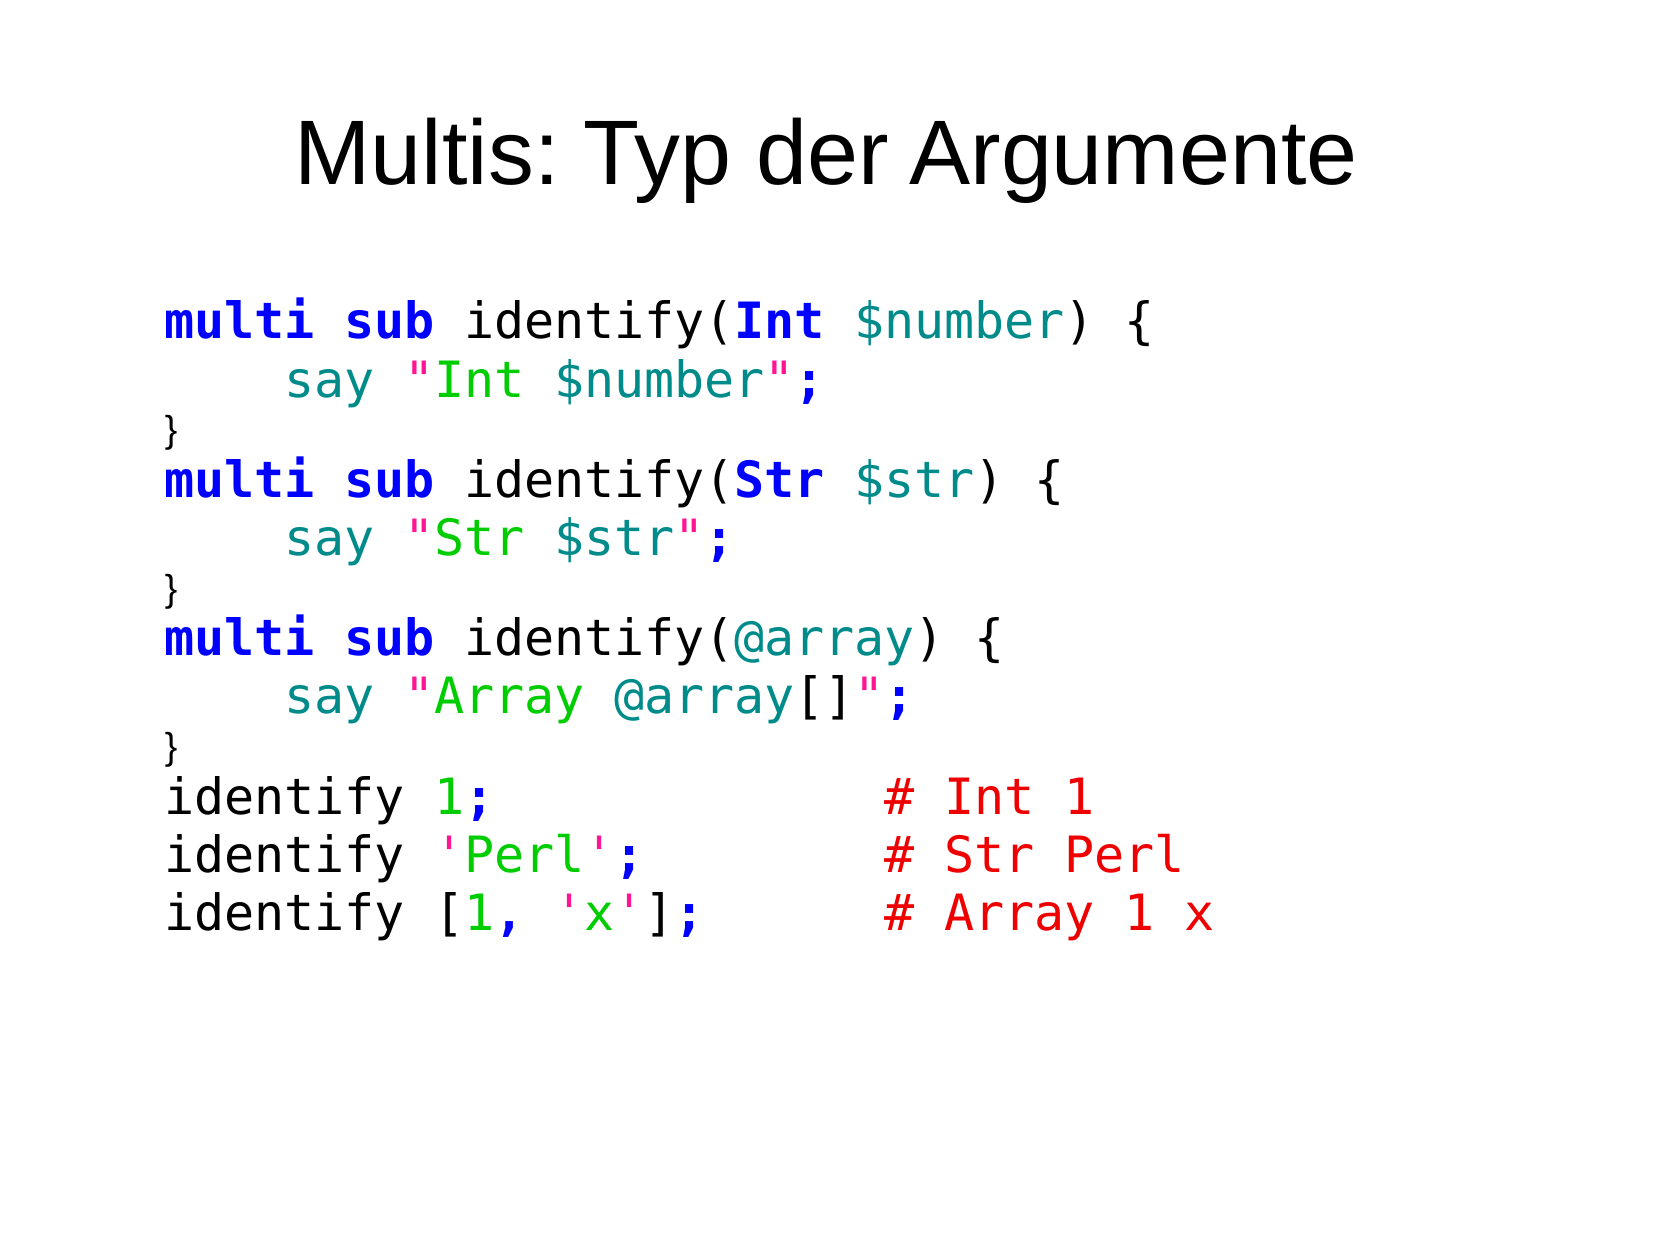

# Multis: Typ der Argumente
multi sub identify(Int $number) {
 say "Int $number";
}
multi sub identify(Str $str) {
 say "Str $str";
}
multi sub identify(@array) {
 say "Array @array[]";
}
identify 1; # Int 1
identify 'Perl'; # Str Perl
identify [1, 'x']; # Array 1 x